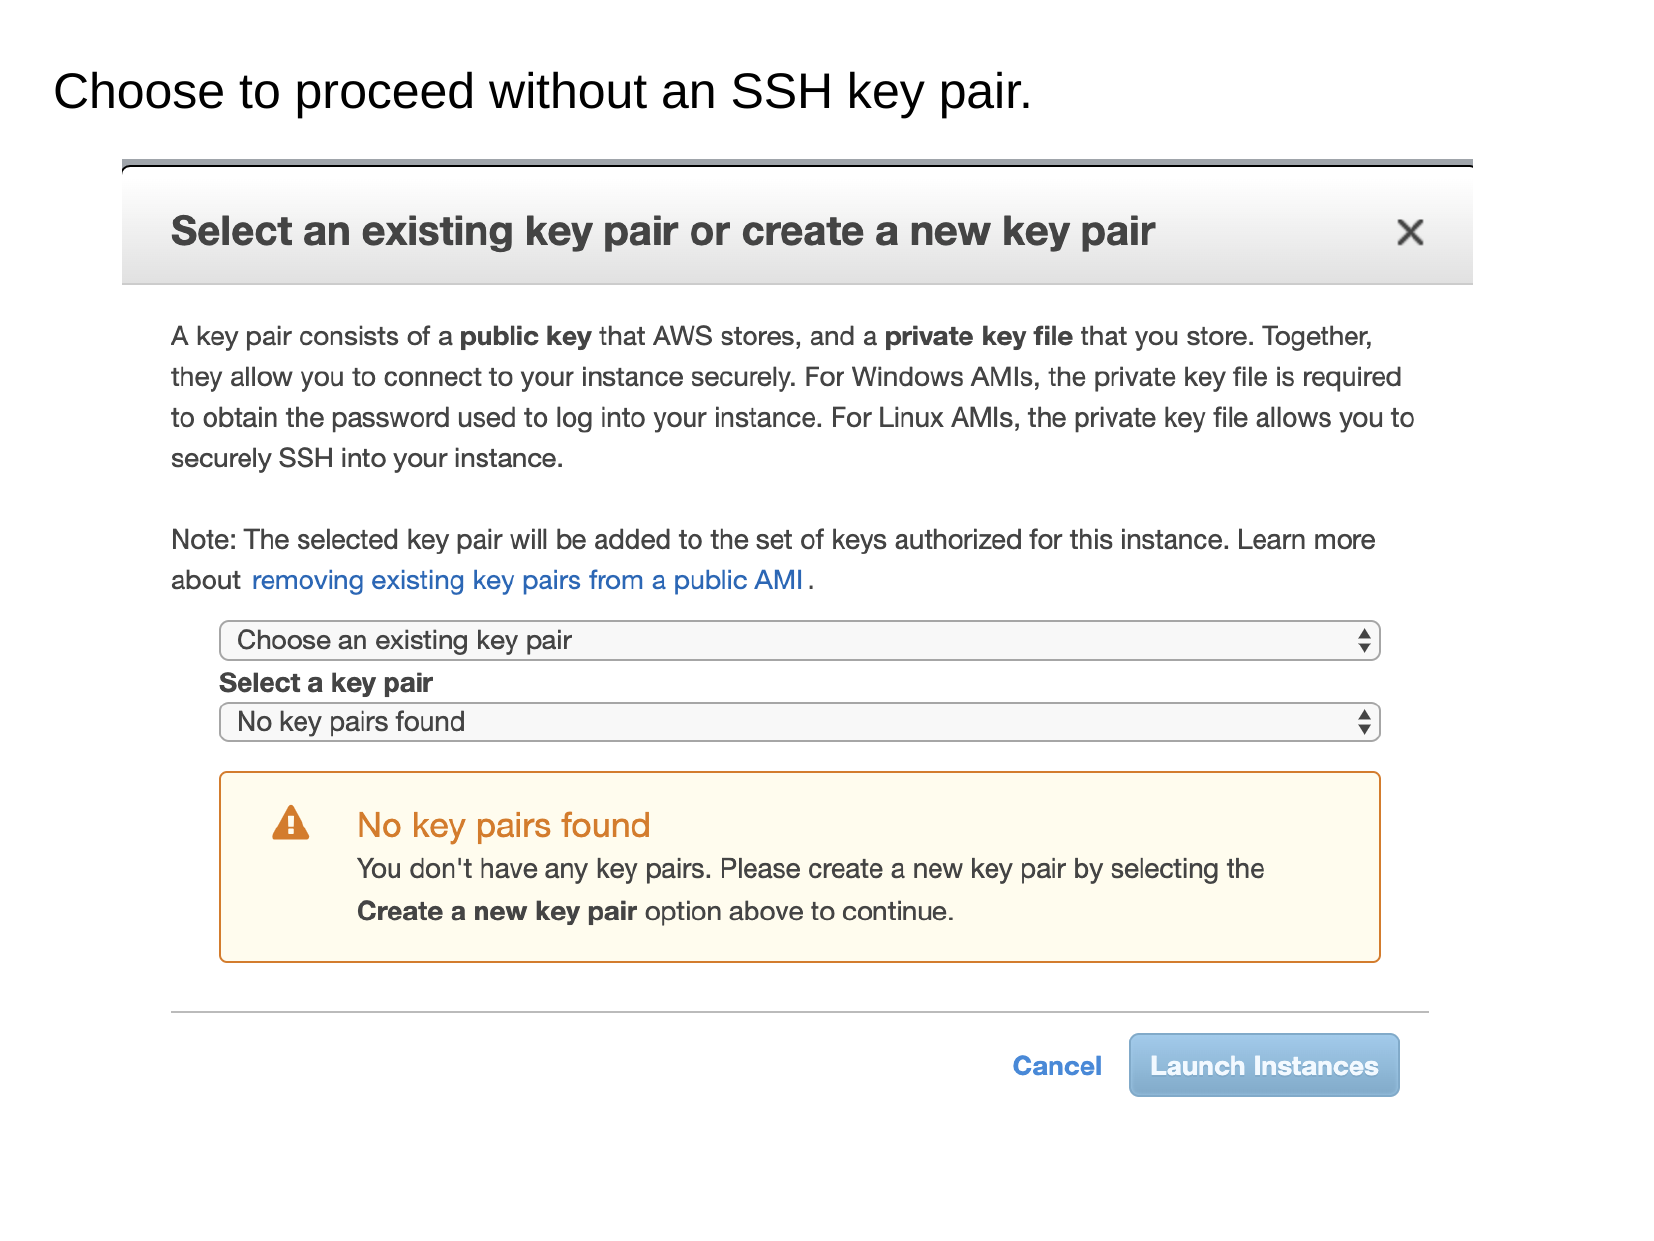

Choose to proceed without an SSH key pair.